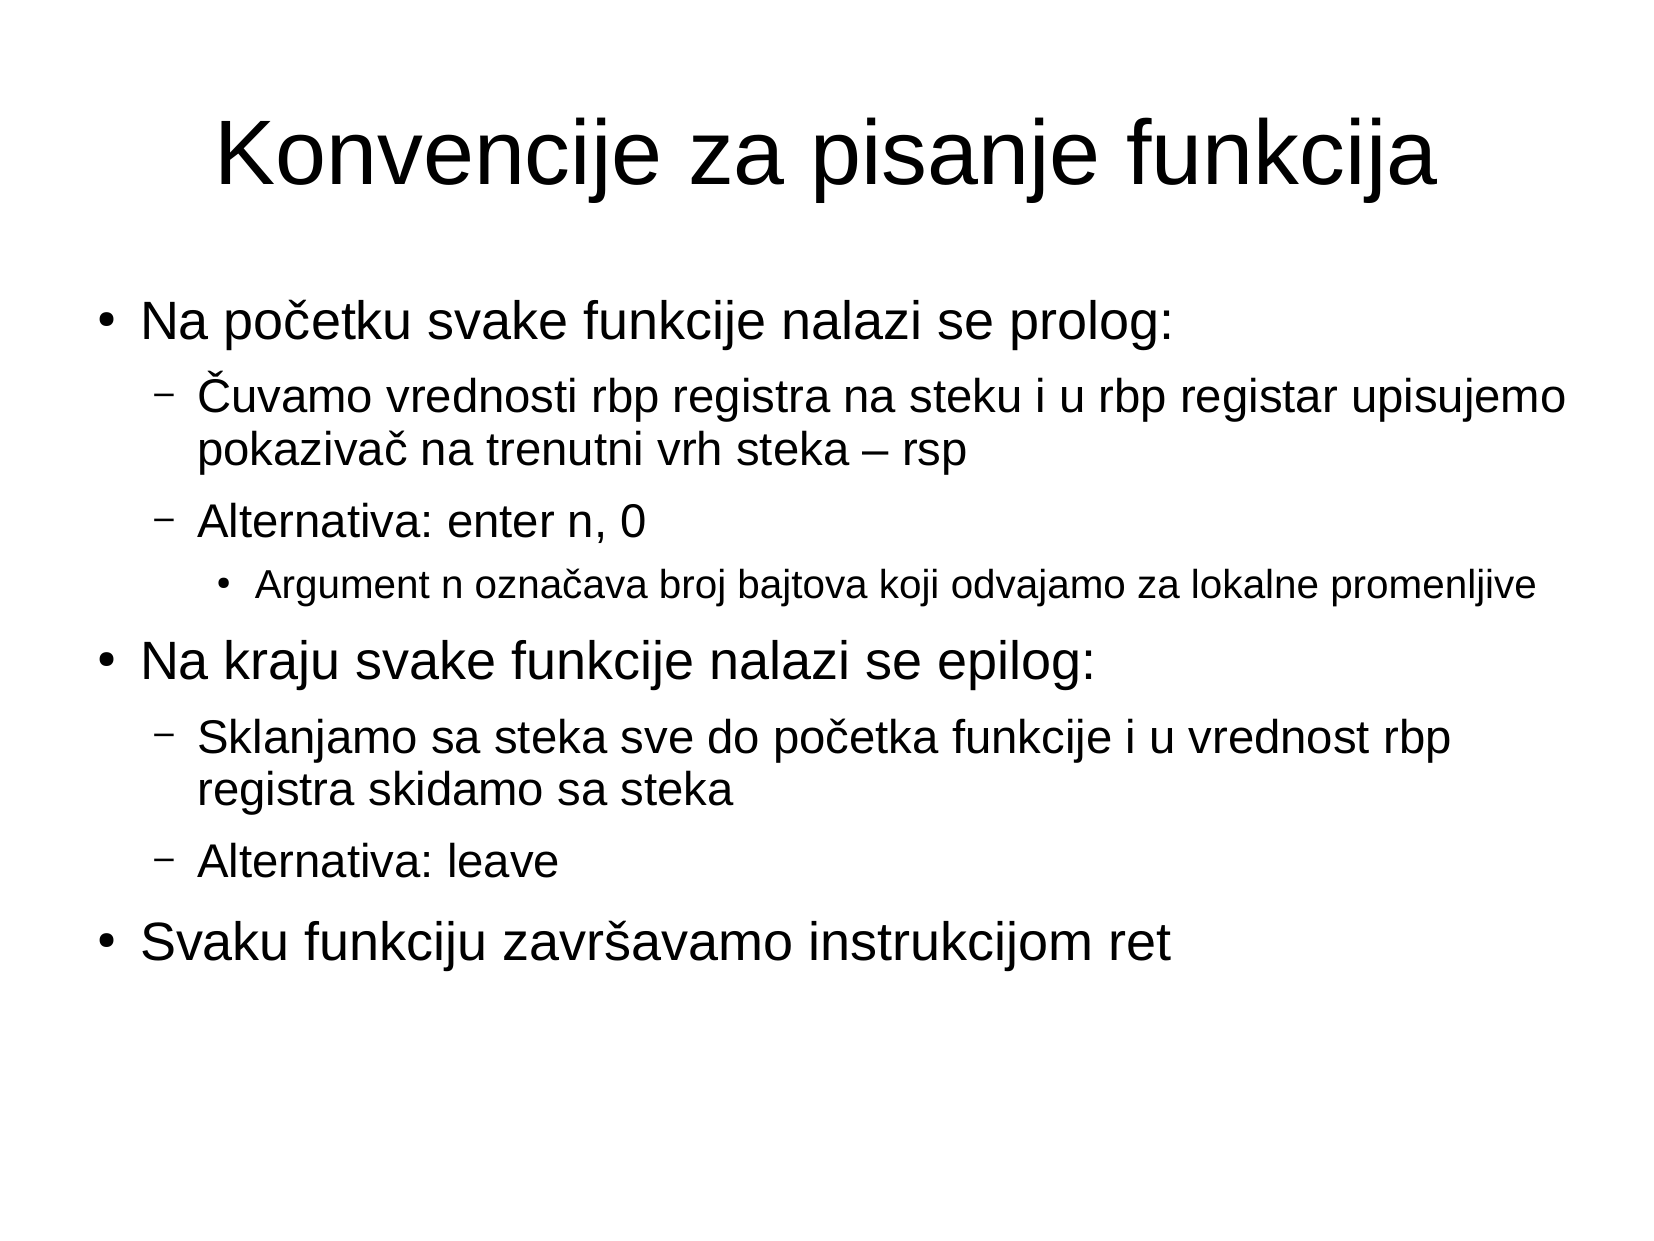

# Konvencije za pisanje funkcija
Na početku svake funkcije nalazi se prolog:
Čuvamo vrednosti rbp registra na steku i u rbp registar upisujemo pokazivač na trenutni vrh steka – rsp
Alternativa: enter n, 0
Argument n označava broj bajtova koji odvajamo za lokalne promenljive
Na kraju svake funkcije nalazi se epilog:
Sklanjamo sa steka sve do početka funkcije i u vrednost rbp registra skidamo sa steka
Alternativa: leave
Svaku funkciju završavamo instrukcijom ret